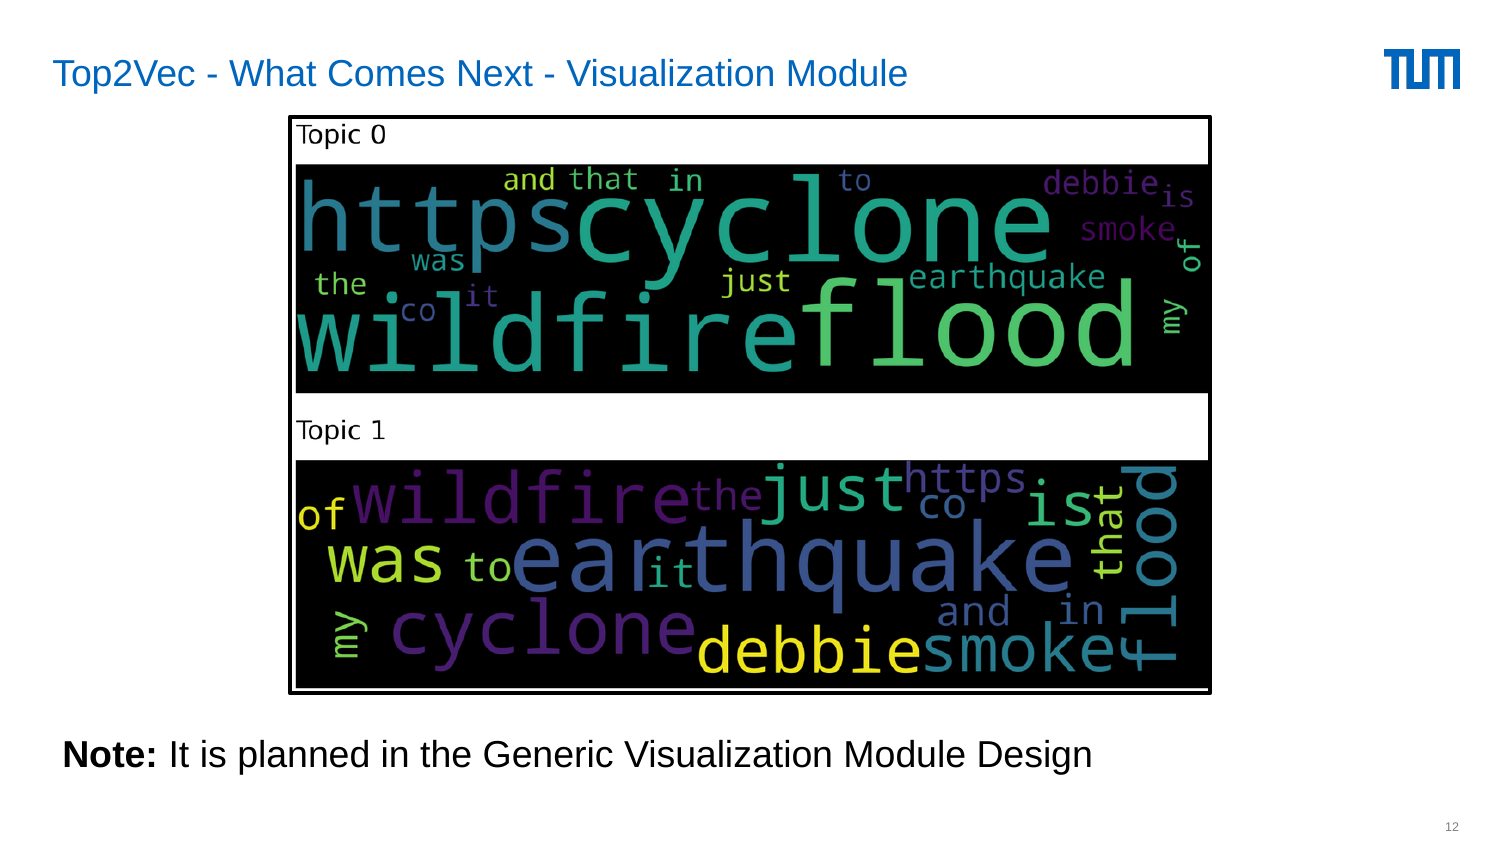

# Top2Vec - What Comes Next - Visualization Module
Note: It is planned in the Generic Visualization Module Design